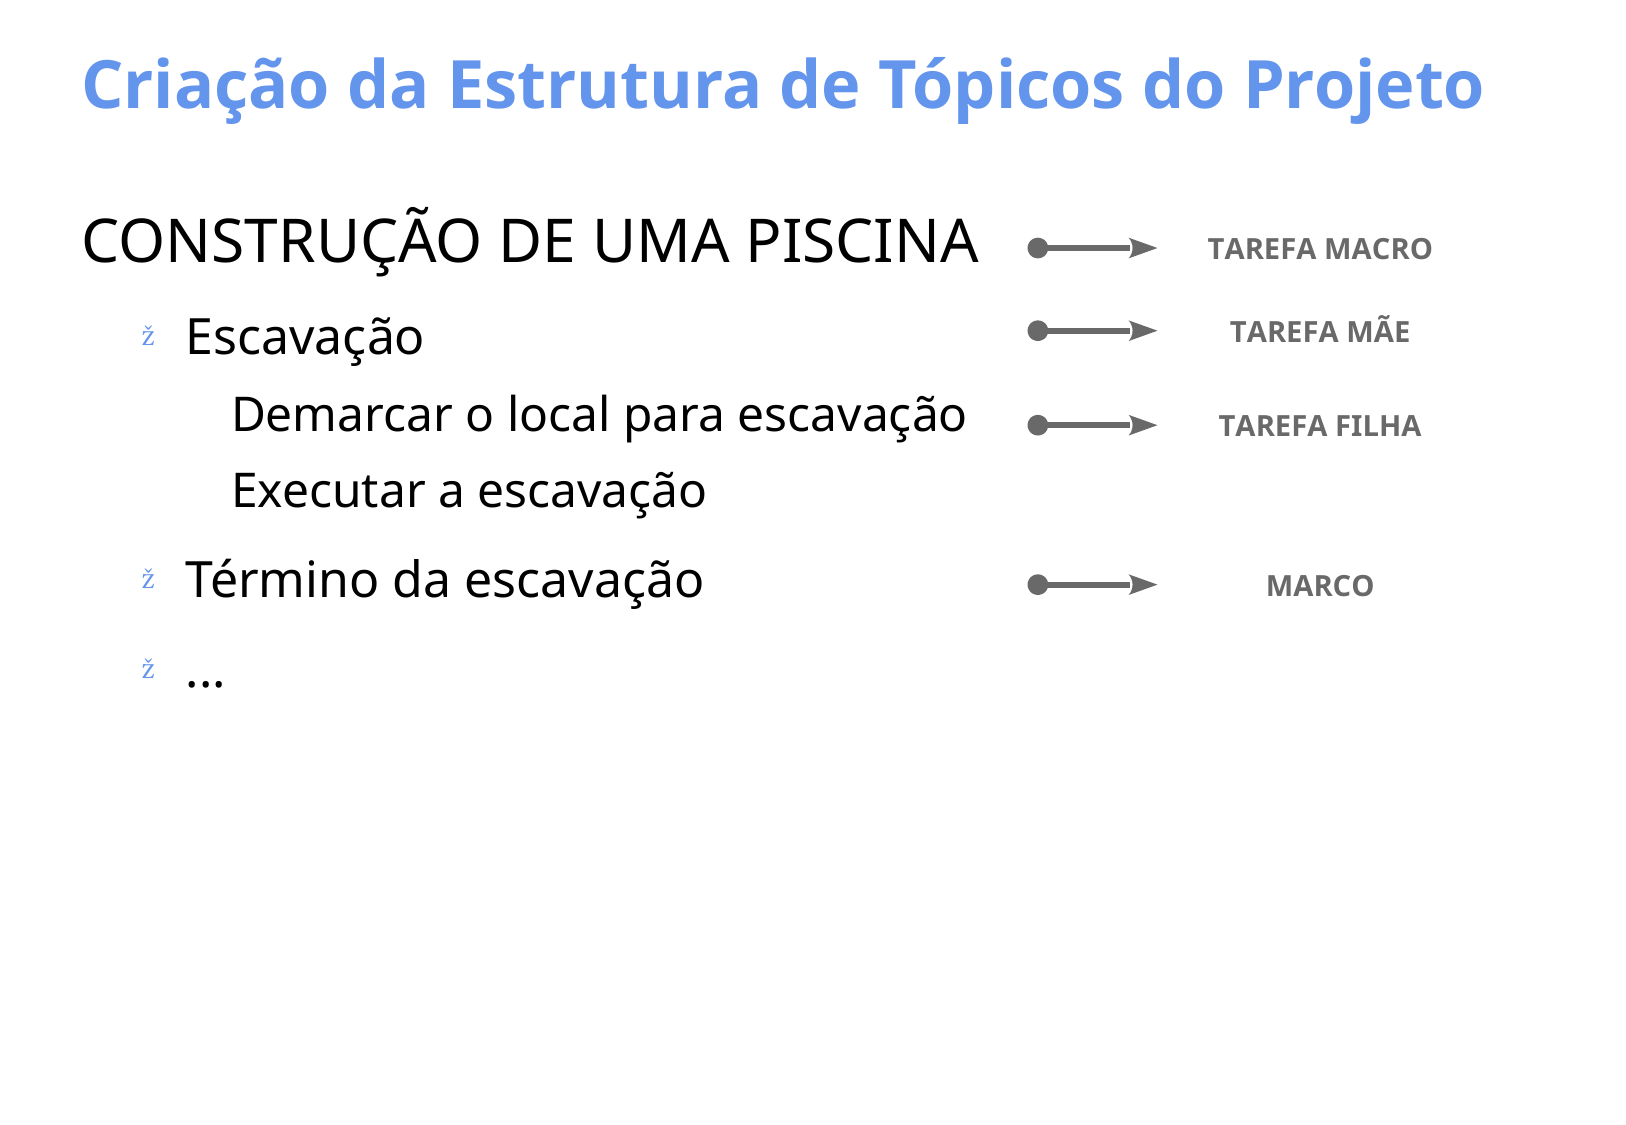

# Criação da Estrutura de Tópicos do Projeto
CONSTRUÇÃO DE UMA PISCINA
Escavação
Demarcar o local para escavação
Executar a escavação
Término da escavação
...
TAREFA MACRO
TAREFA MÃE
TAREFA FILHA
MARCO